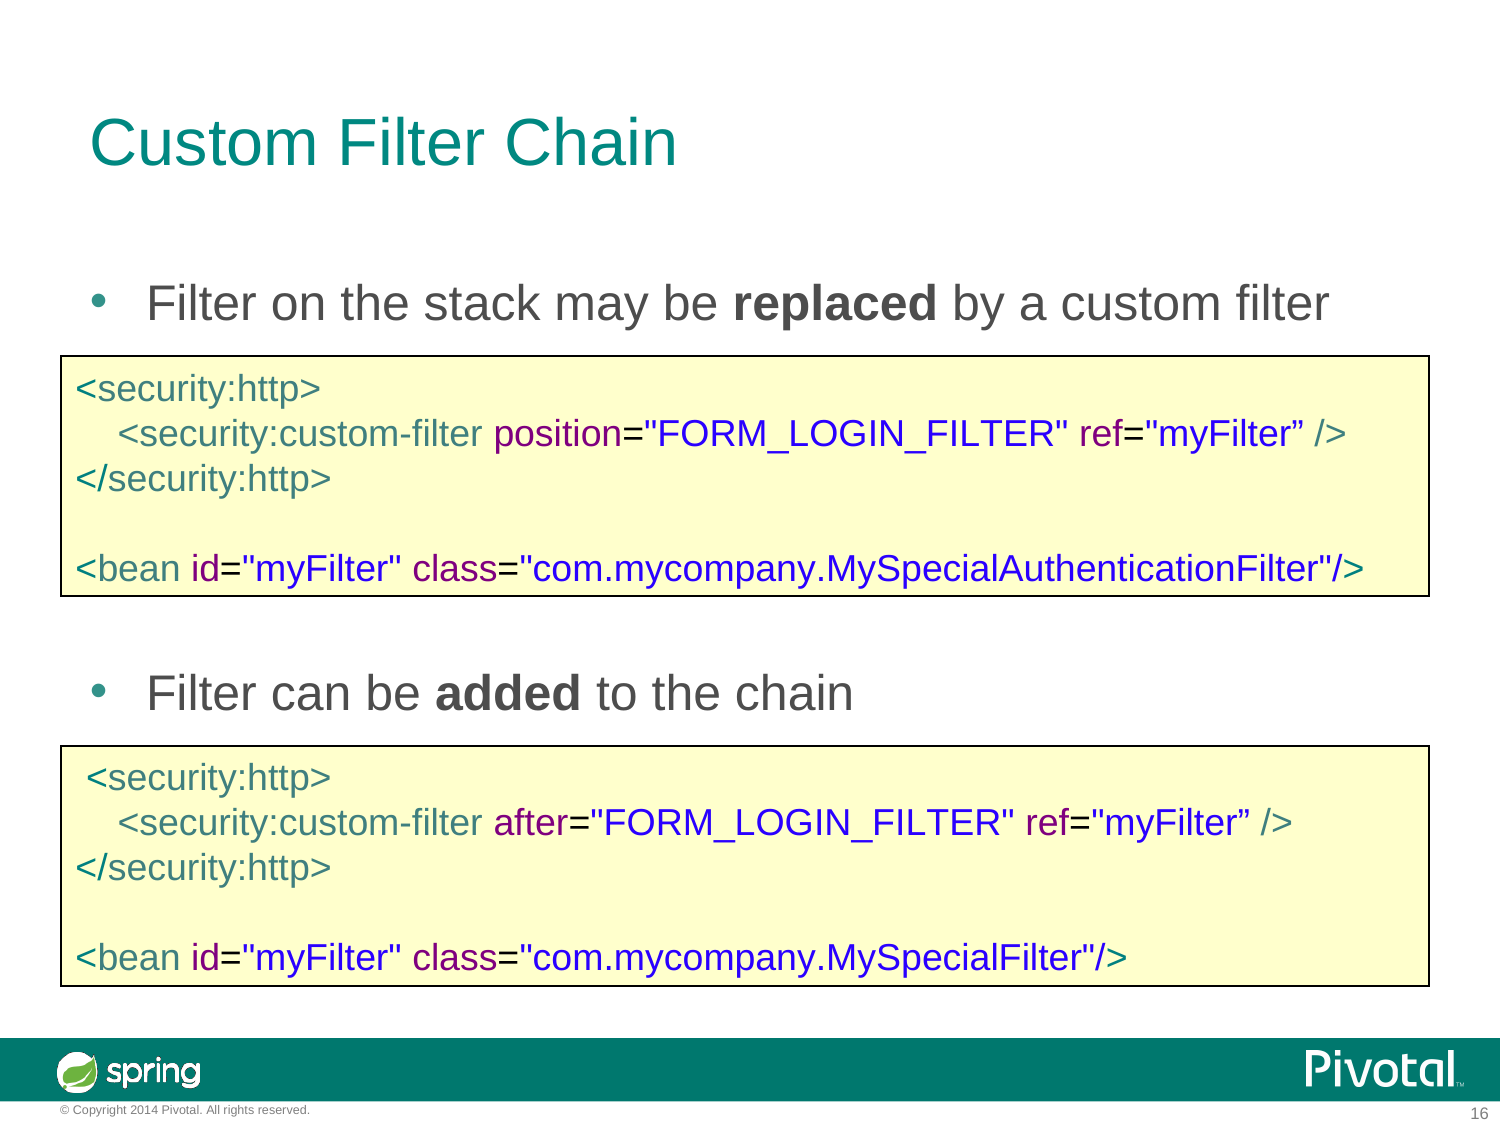

# Custom Filter Chain
Filter on the stack may be replaced by a custom filter
<security:http>
 <security:custom-filter position="FORM_LOGIN_FILTER" ref="myFilter” />
</security:http>
<bean id="myFilter" class="com.mycompany.MySpecialAuthenticationFilter"/>
Filter can be added to the chain
 <security:http>
 <security:custom-filter after="FORM_LOGIN_FILTER" ref="myFilter” />
</security:http>
<bean id="myFilter" class="com.mycompany.MySpecialFilter"/>